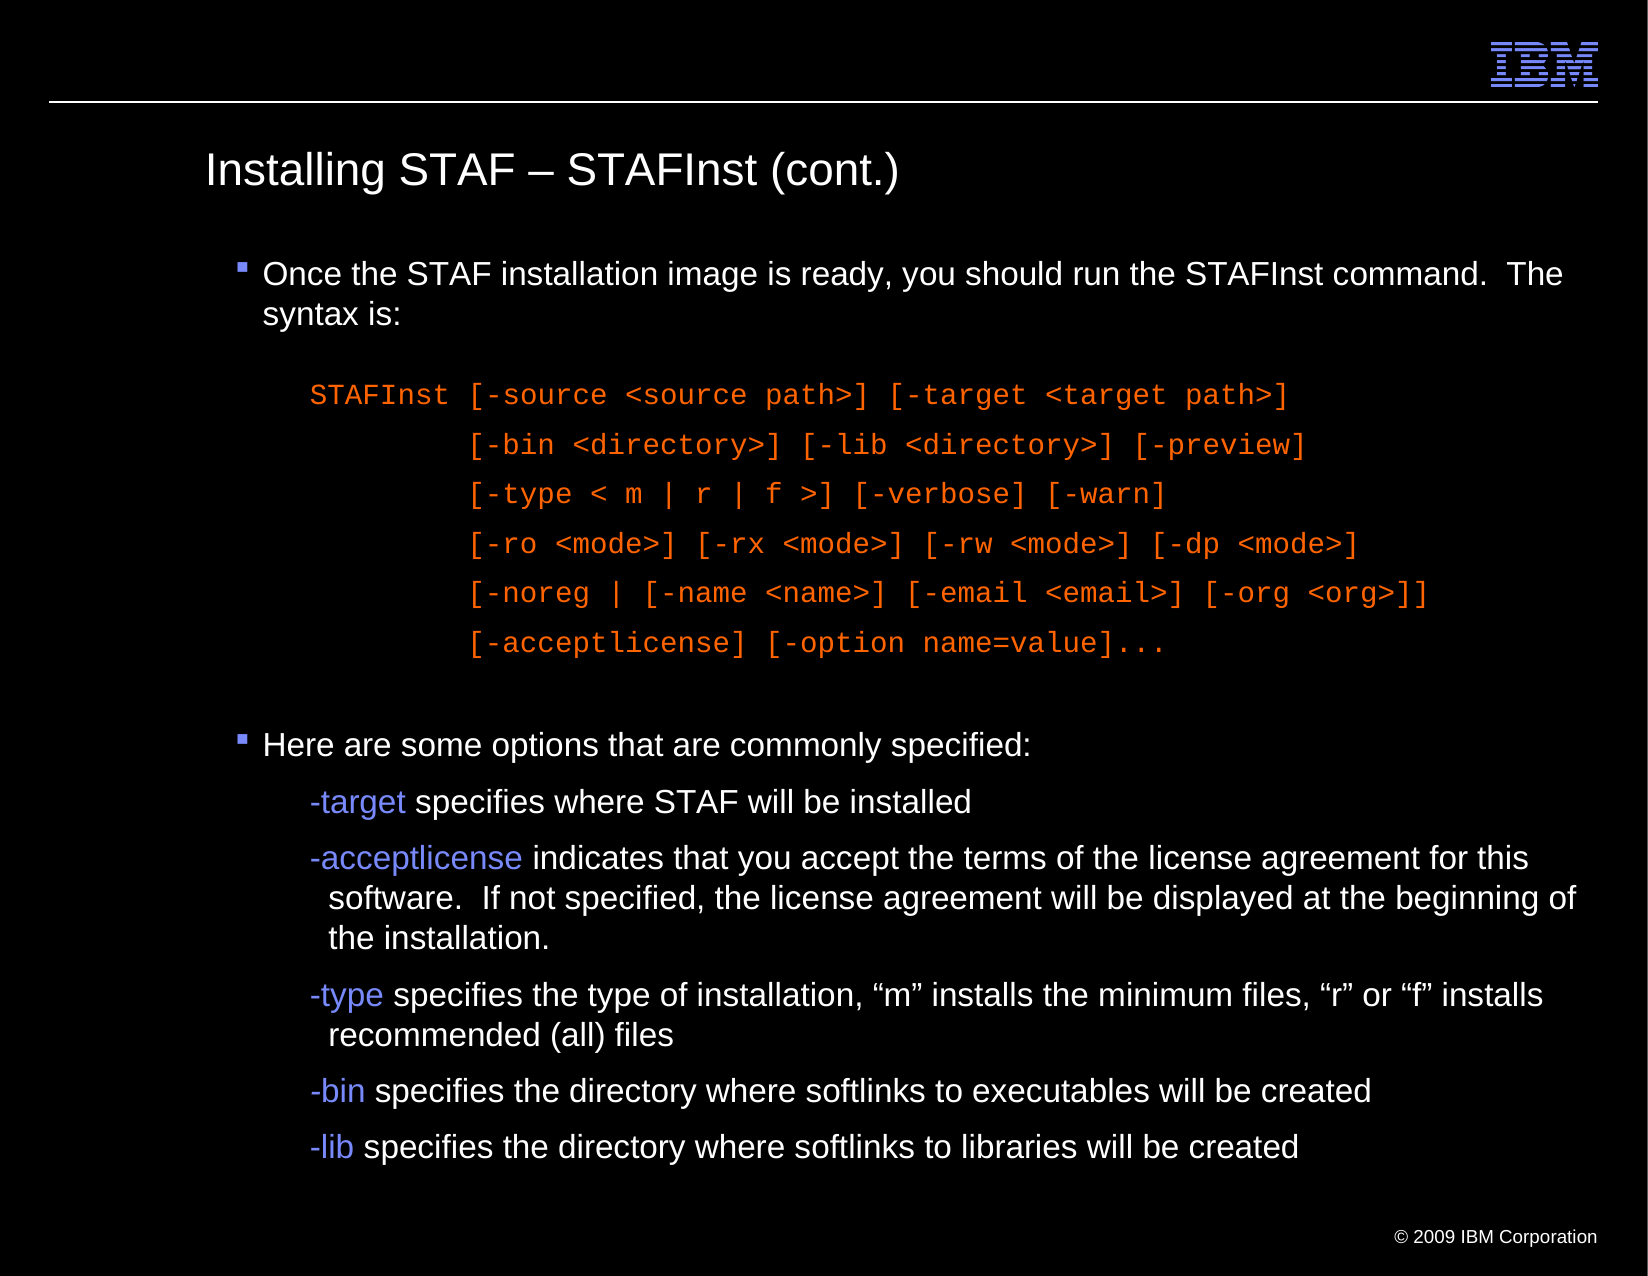

# Installing STAF – STAFInst (cont.)
Once the STAF installation image is ready, you should run the STAFInst command. The syntax is:
STAFInst [-source <source path>] [-target <target path>]
 [-bin <directory>] [-lib <directory>] [-preview]
 [-type < m | r | f >] [-verbose] [-warn]
 [-ro <mode>] [-rx <mode>] [-rw <mode>] [-dp <mode>]
 [-noreg | [-name <name>] [-email <email>] [-org <org>]]
 [-acceptlicense] [-option name=value]...
Here are some options that are commonly specified:
-target specifies where STAF will be installed
-acceptlicense indicates that you accept the terms of the license agreement for this
 software. If not specified, the license agreement will be displayed at the beginning of
 the installation.
-type specifies the type of installation, “m” installs the minimum files, “r” or “f” installs
 recommended (all) files
-bin specifies the directory where softlinks to executables will be created
-lib specifies the directory where softlinks to libraries will be created